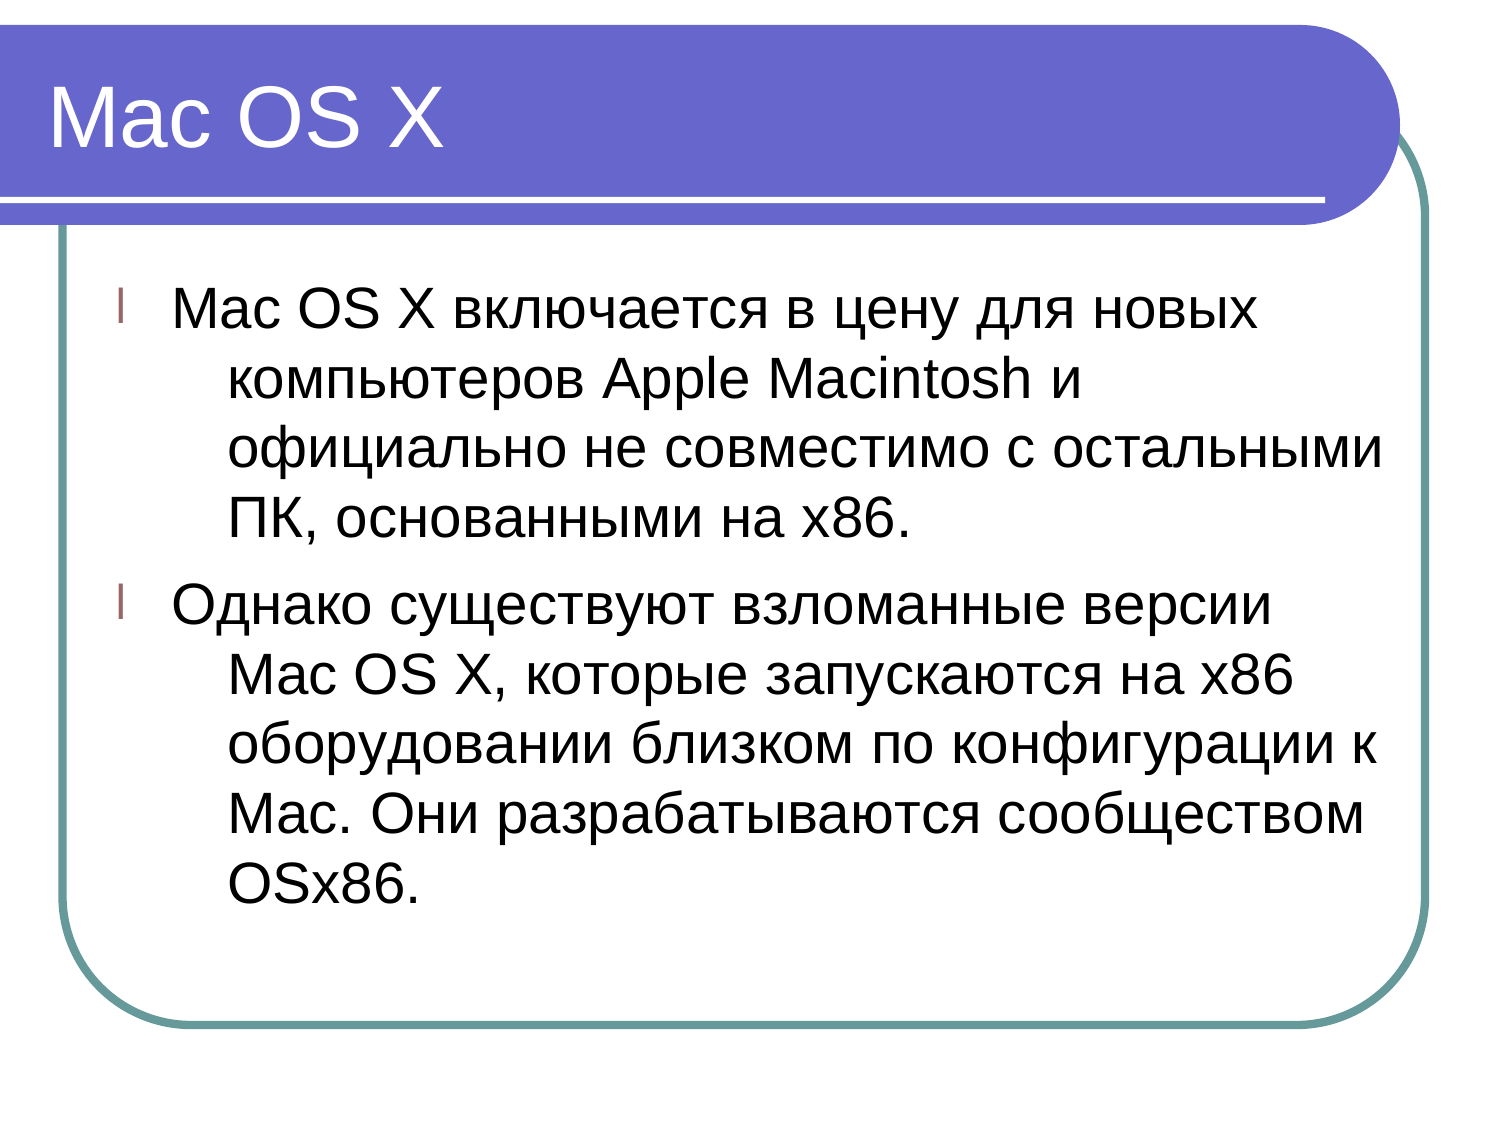

# Mac OS X
Mac OS X включается в цену для новых компьютеров Apple Macintosh и официально не совместимо с остальными ПК, основанными на x86.
Однако существуют взломанные версии Mac OS X, которые запускаются на x86 оборудовании близком по конфигурации к Mac. Они разрабатываются сообществом OSx86.